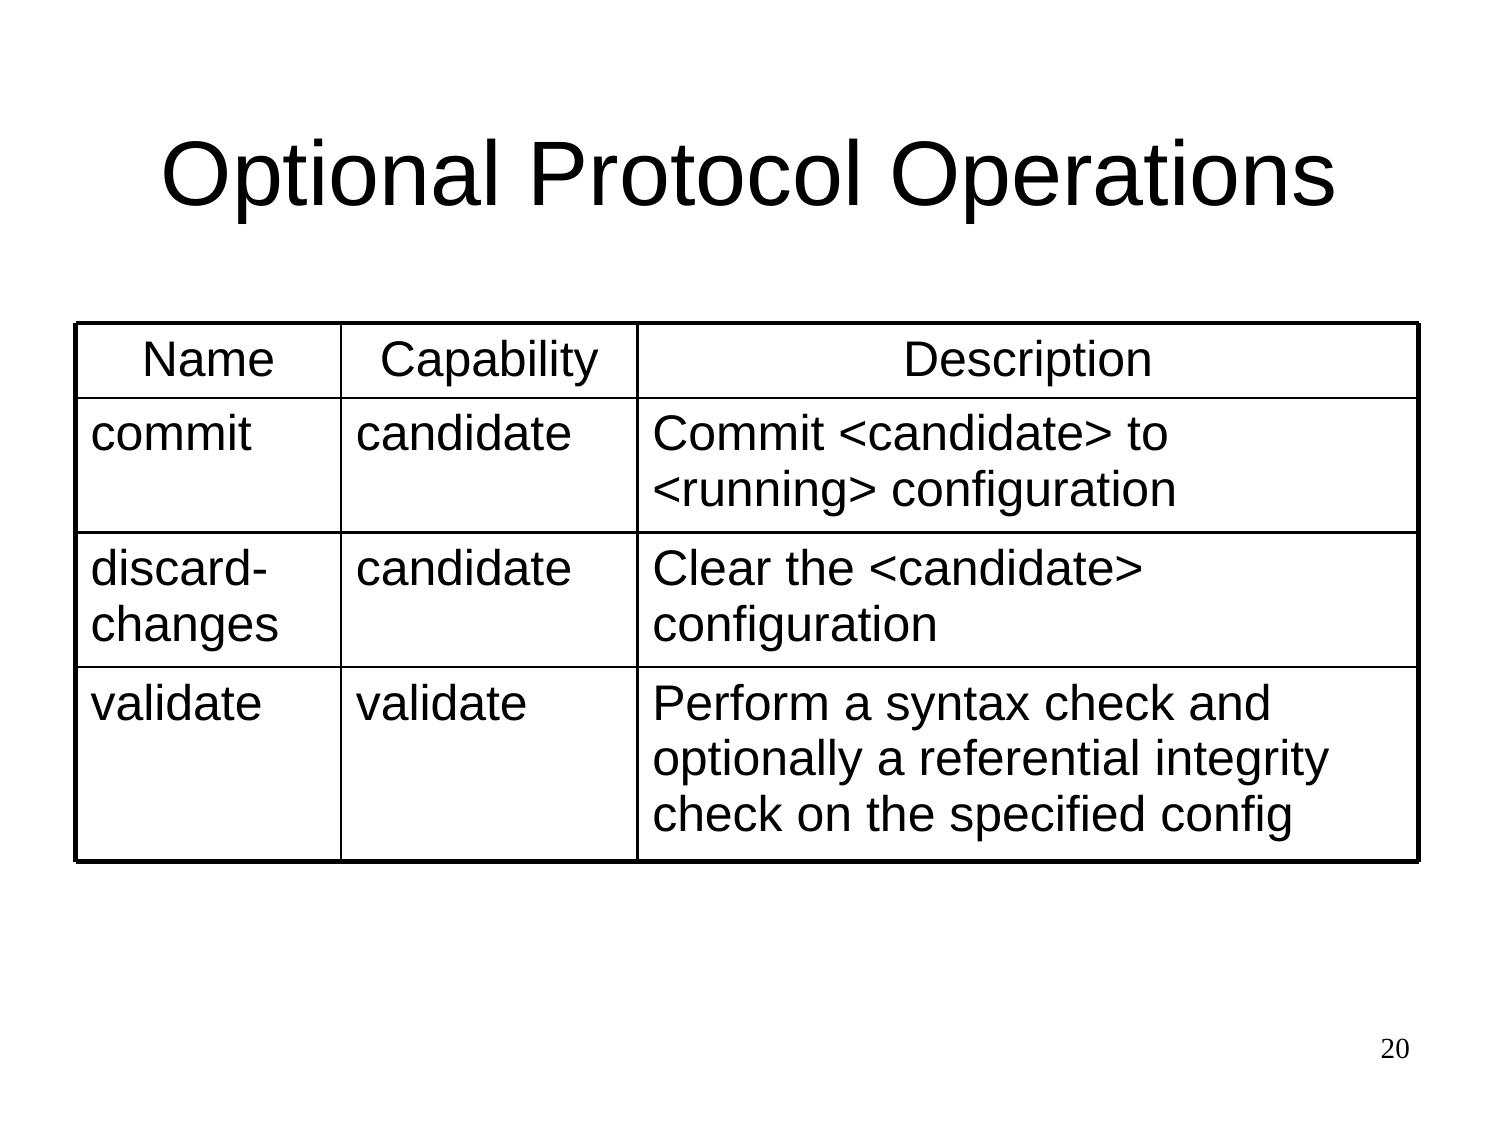

# Optional Protocol Operations
Name
Capability
Description
commit
candidate
Commit <candidate> to <running> configuration
discard-changes
candidate
Clear the <candidate> configuration
validate
validate
Perform a syntax check and optionally a referential integrity check on the specified config
20